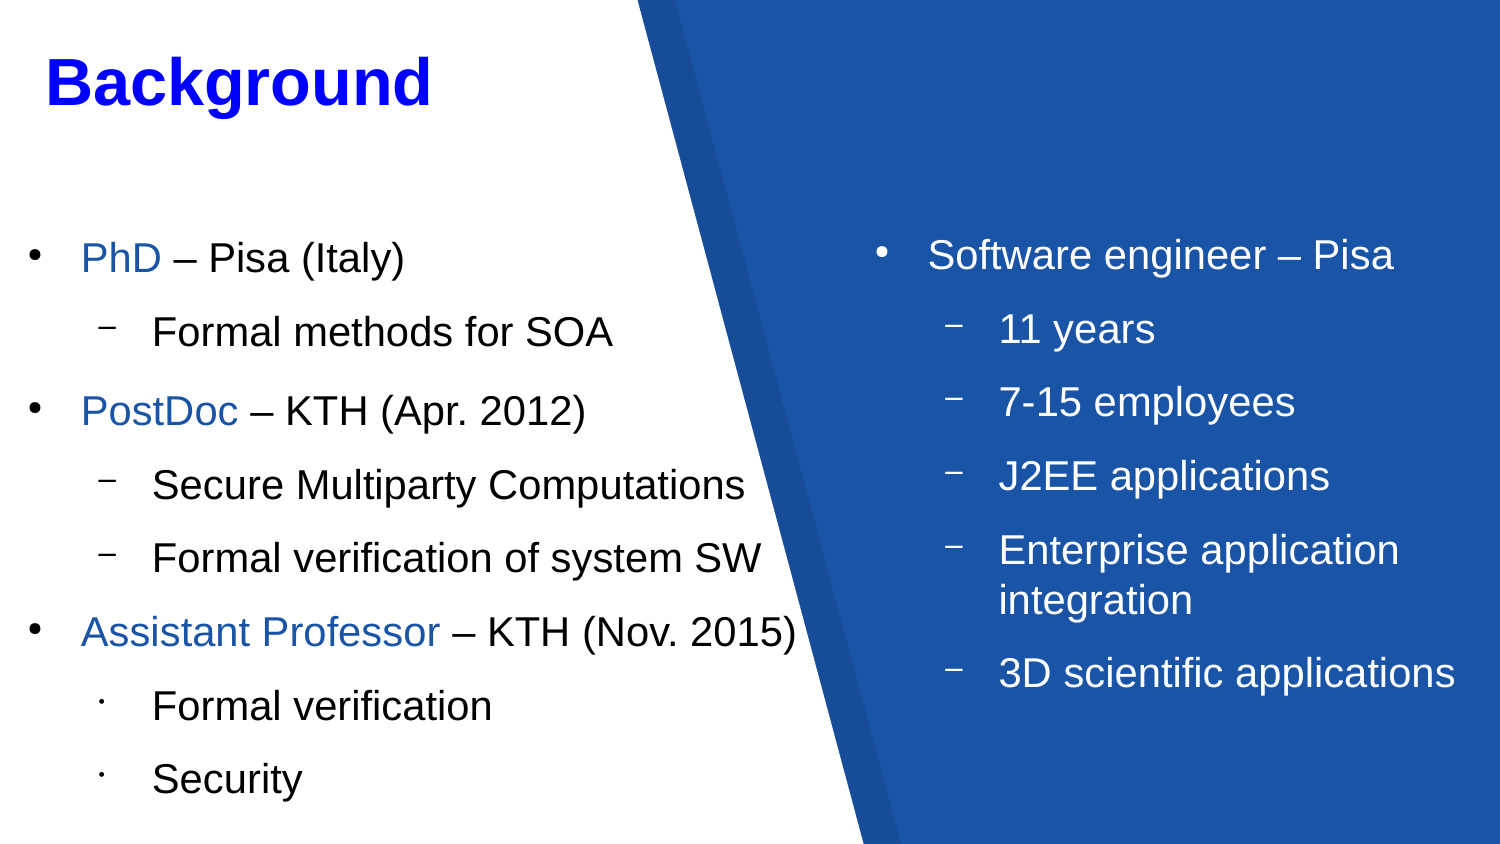

# Background
Software engineer – Pisa
11 years
7-15 employees
J2EE applications
Enterprise application integration
3D scientific applications
PhD – Pisa (Italy)
Formal methods for SOA
PostDoc – KTH (Apr. 2012)
Secure Multiparty Computations
Formal verification of system SW
Assistant Professor – KTH (Nov. 2015)
Formal verification
Security